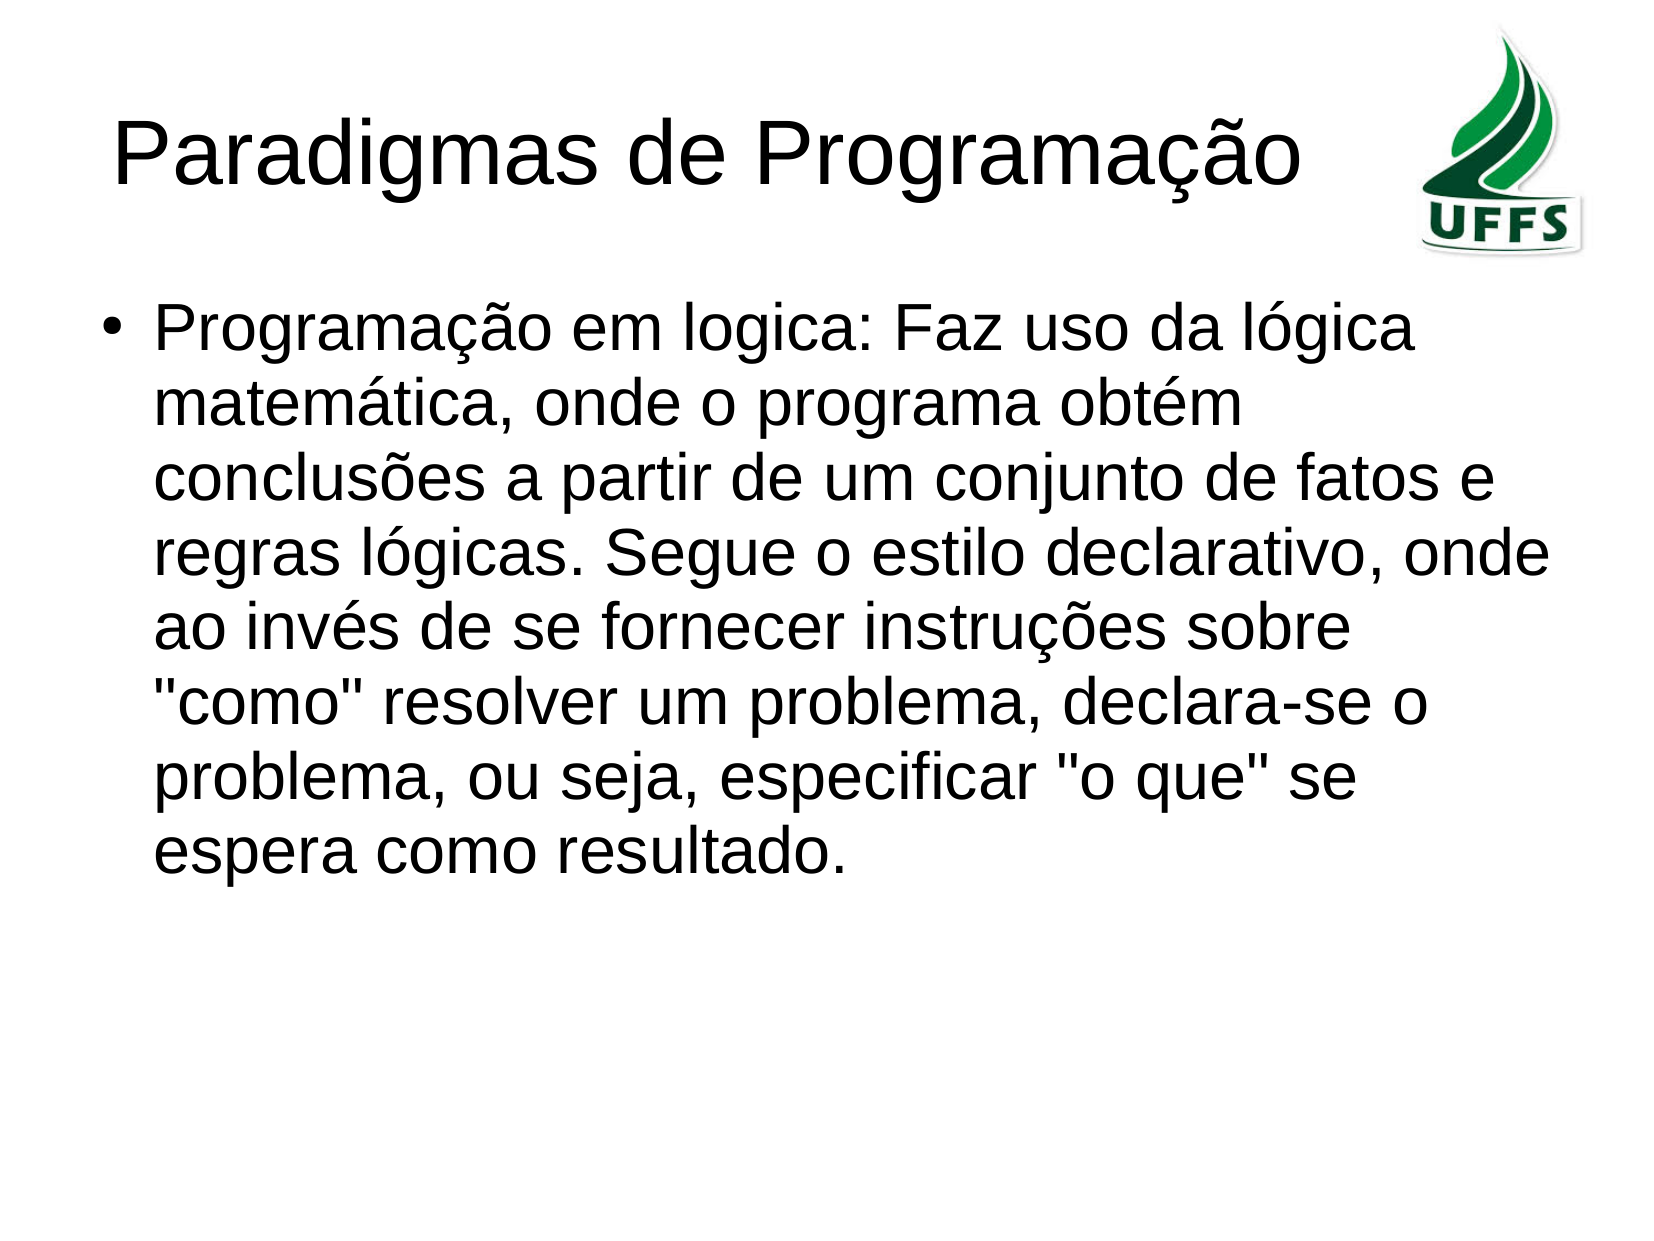

# Paradigmas de Programação
Programação em logica: Faz uso da lógica matemática, onde o programa obtém conclusões a partir de um conjunto de fatos e regras lógicas. Segue o estilo declarativo, onde ao invés de se fornecer instruções sobre "como" resolver um problema, declara-se o problema, ou seja, especificar "o que" se espera como resultado.